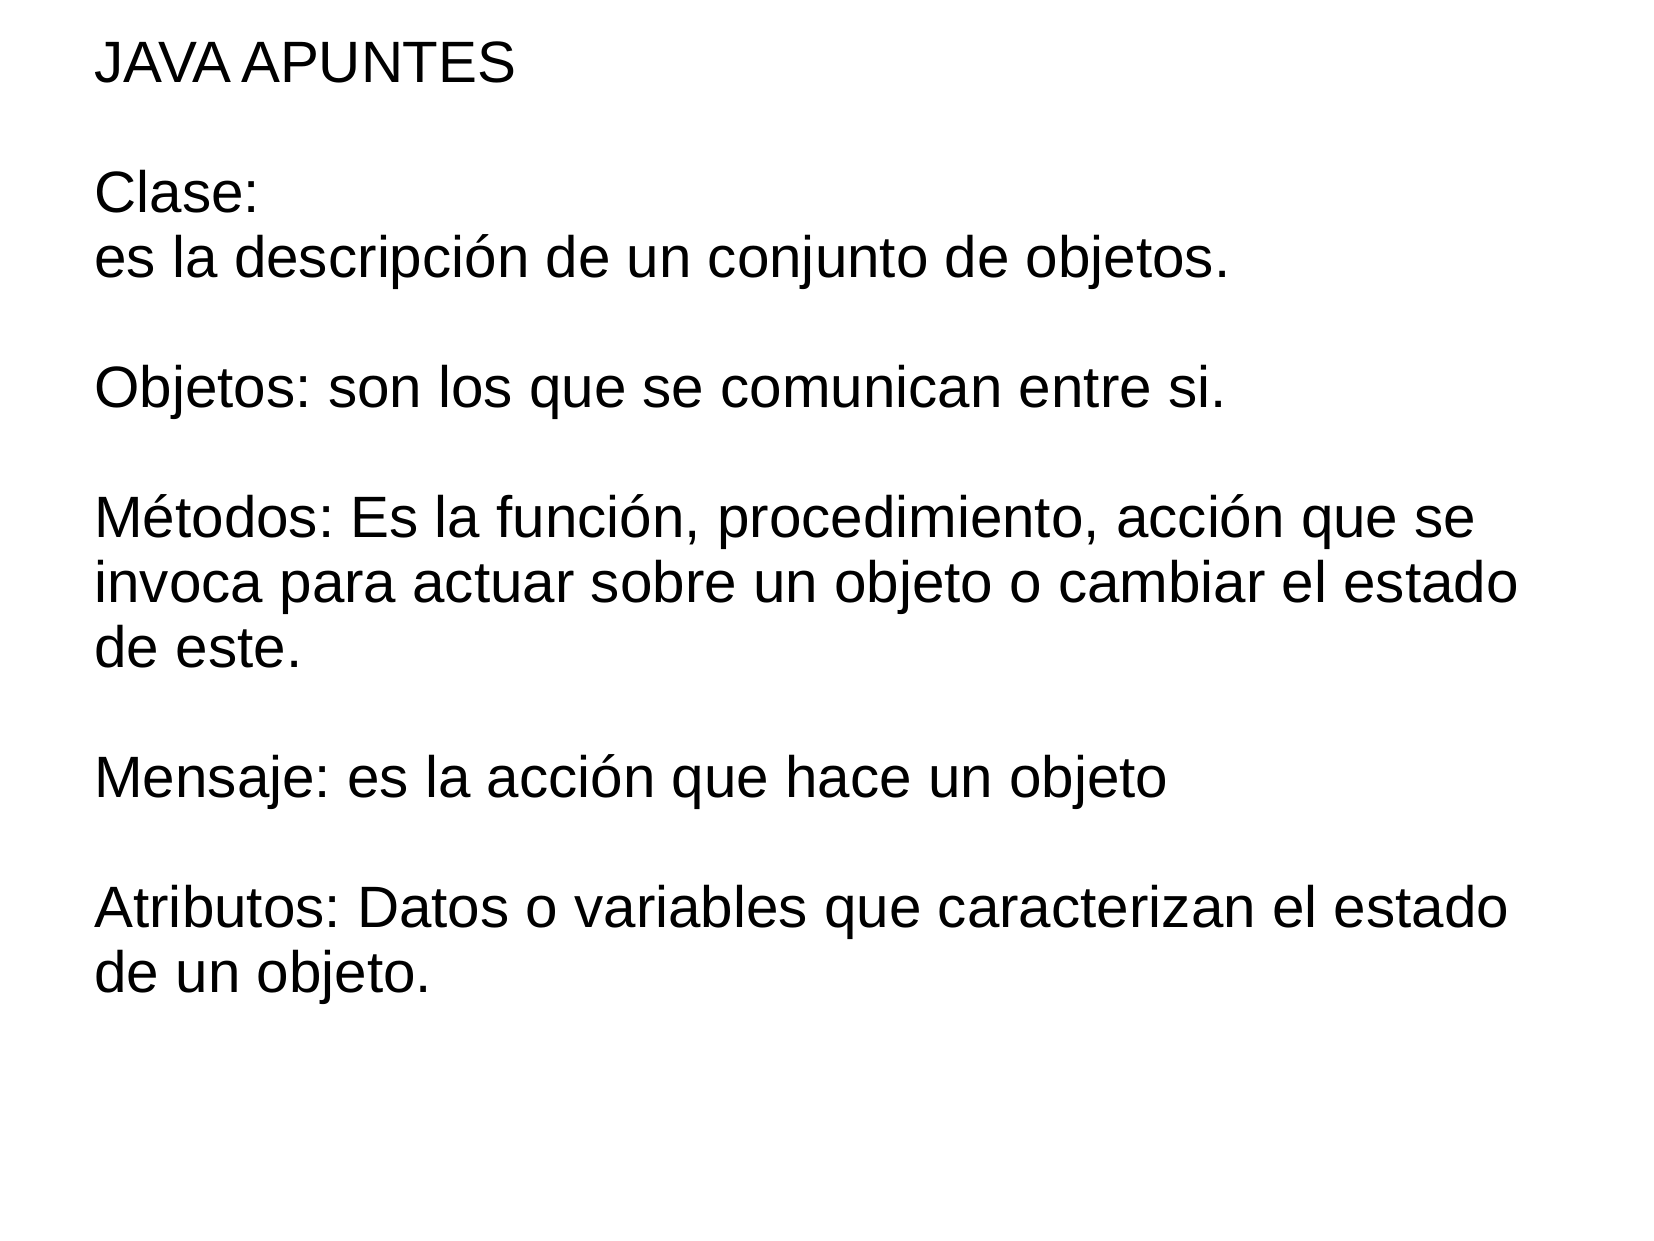

# JAVA APUNTES Clase: es la descripción de un conjunto de objetos. Objetos: son los que se comunican entre si. Métodos: Es la función, procedimiento, acción que se invoca para actuar sobre un objeto o cambiar el estado de este. Mensaje: es la acción que hace un objeto Atributos: Datos o variables que caracterizan el estado de un objeto.